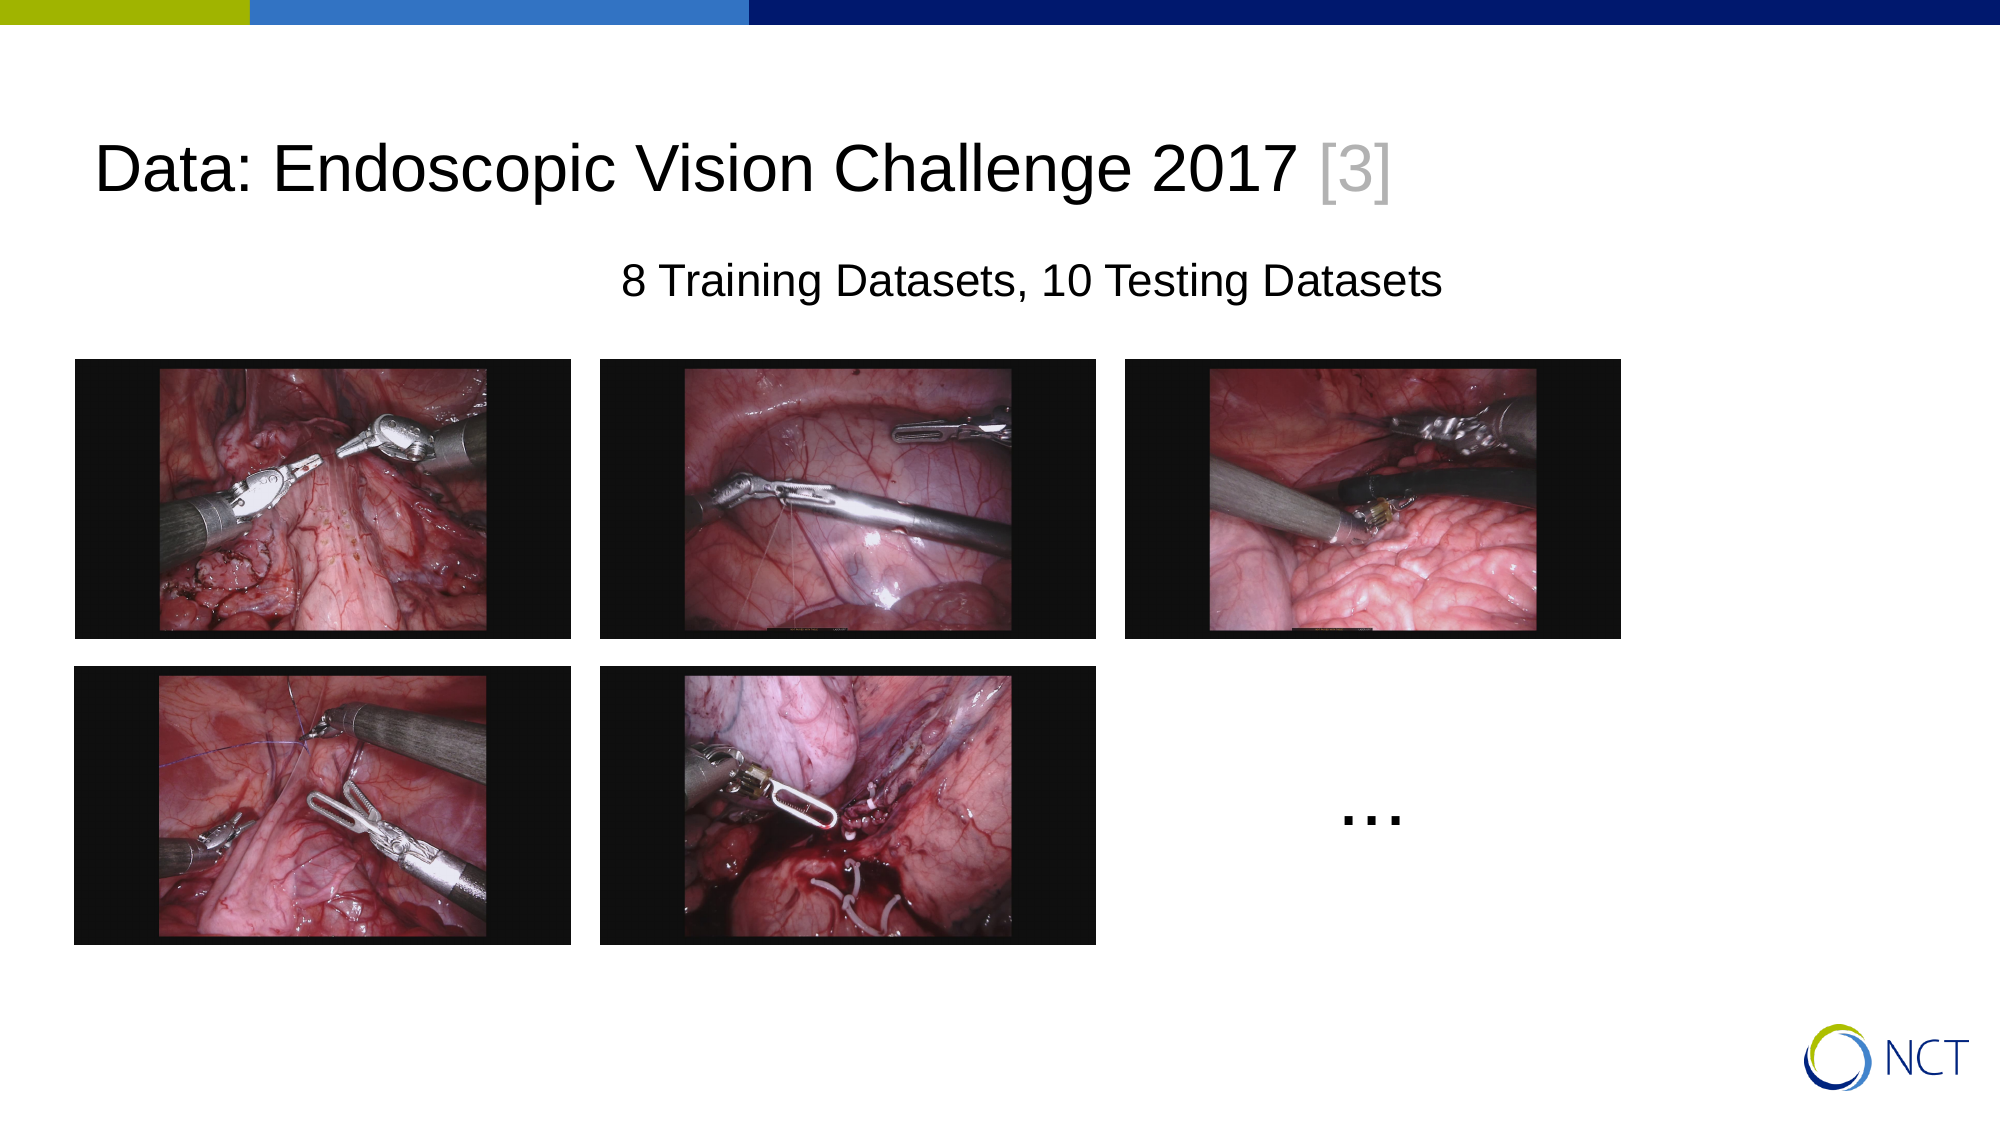

# Data: Endoscopic Vision Challenge 2017 [3]
8 Training Datasets, 10 Testing Datasets
...